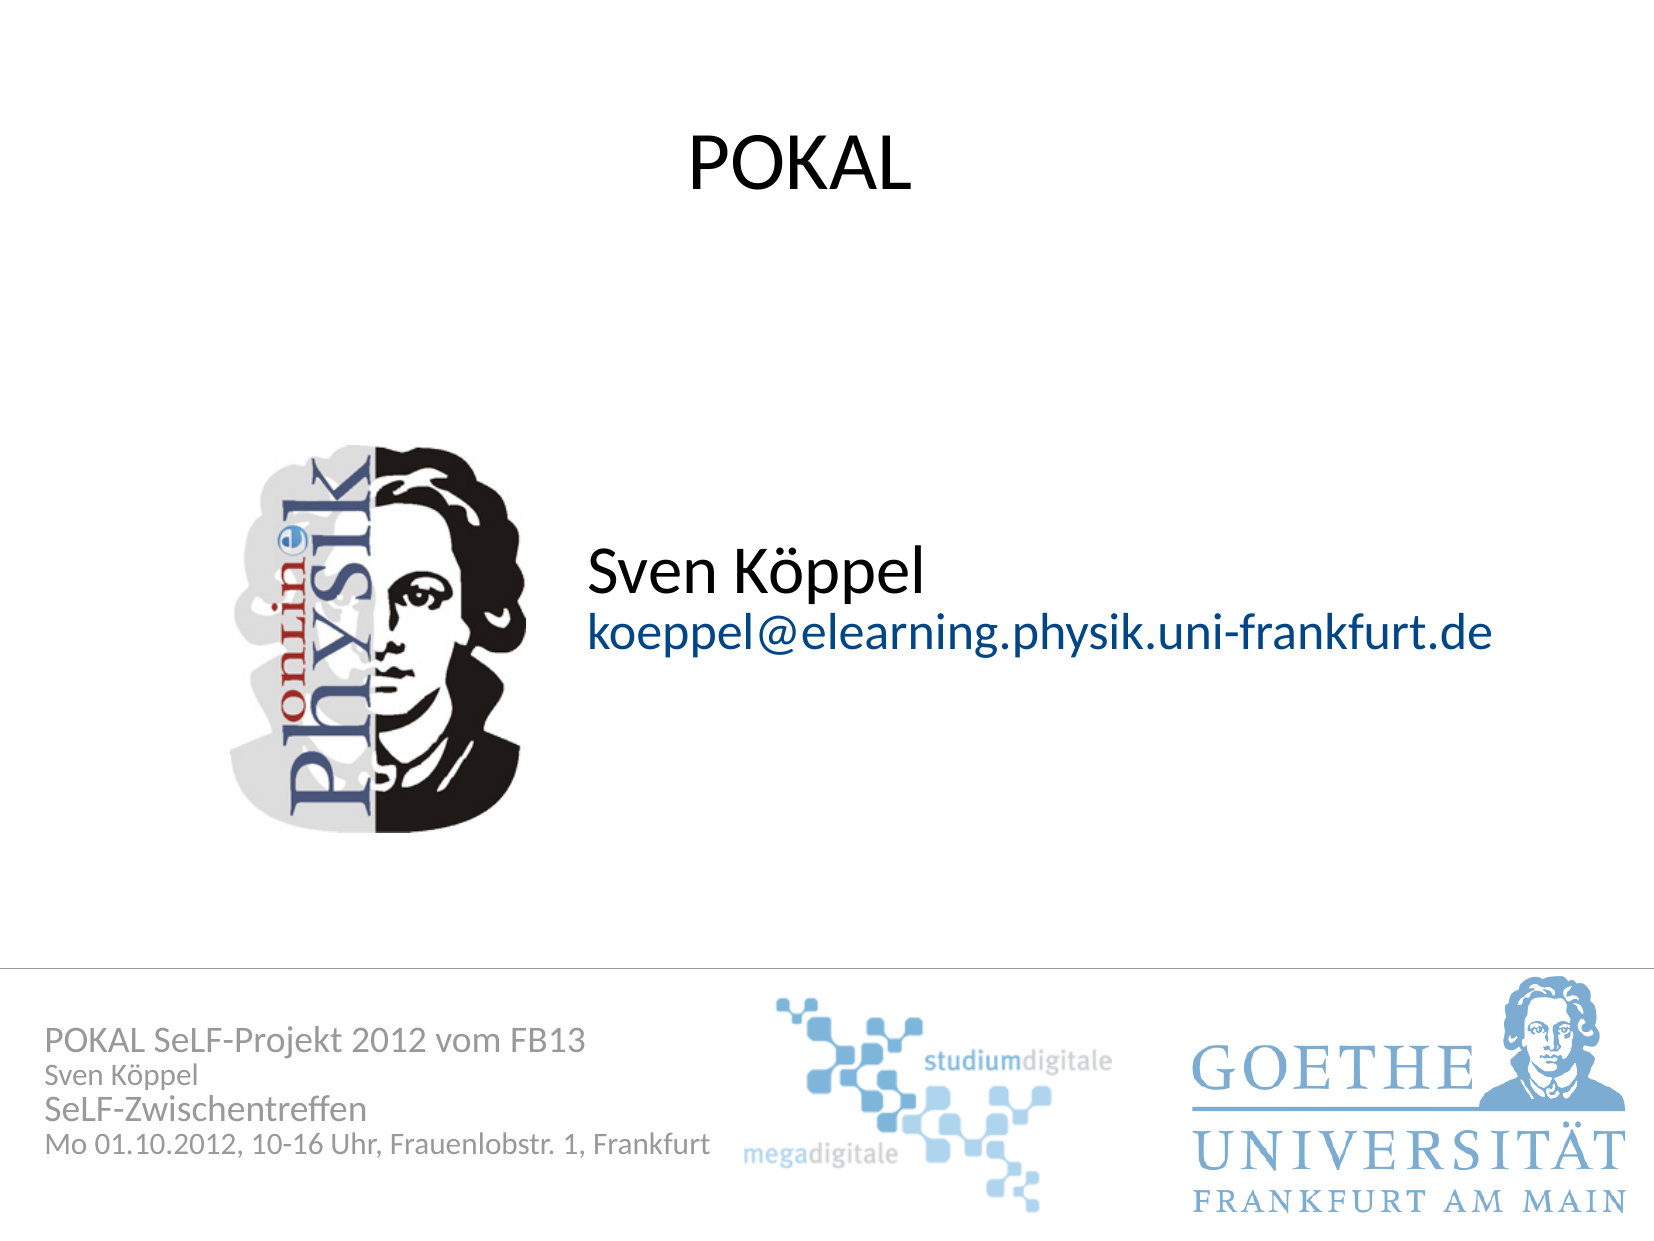

POKAL
Sven Köppel
koeppel@elearning.physik.uni-frankfurt.de
POKAL SeLF-Projekt 2012 vom FB13
Sven Köppel
SeLF-Zwischentreffen
Mo 01.10.2012, 10-16 Uhr, Frauenlobstr. 1, Frankfurt